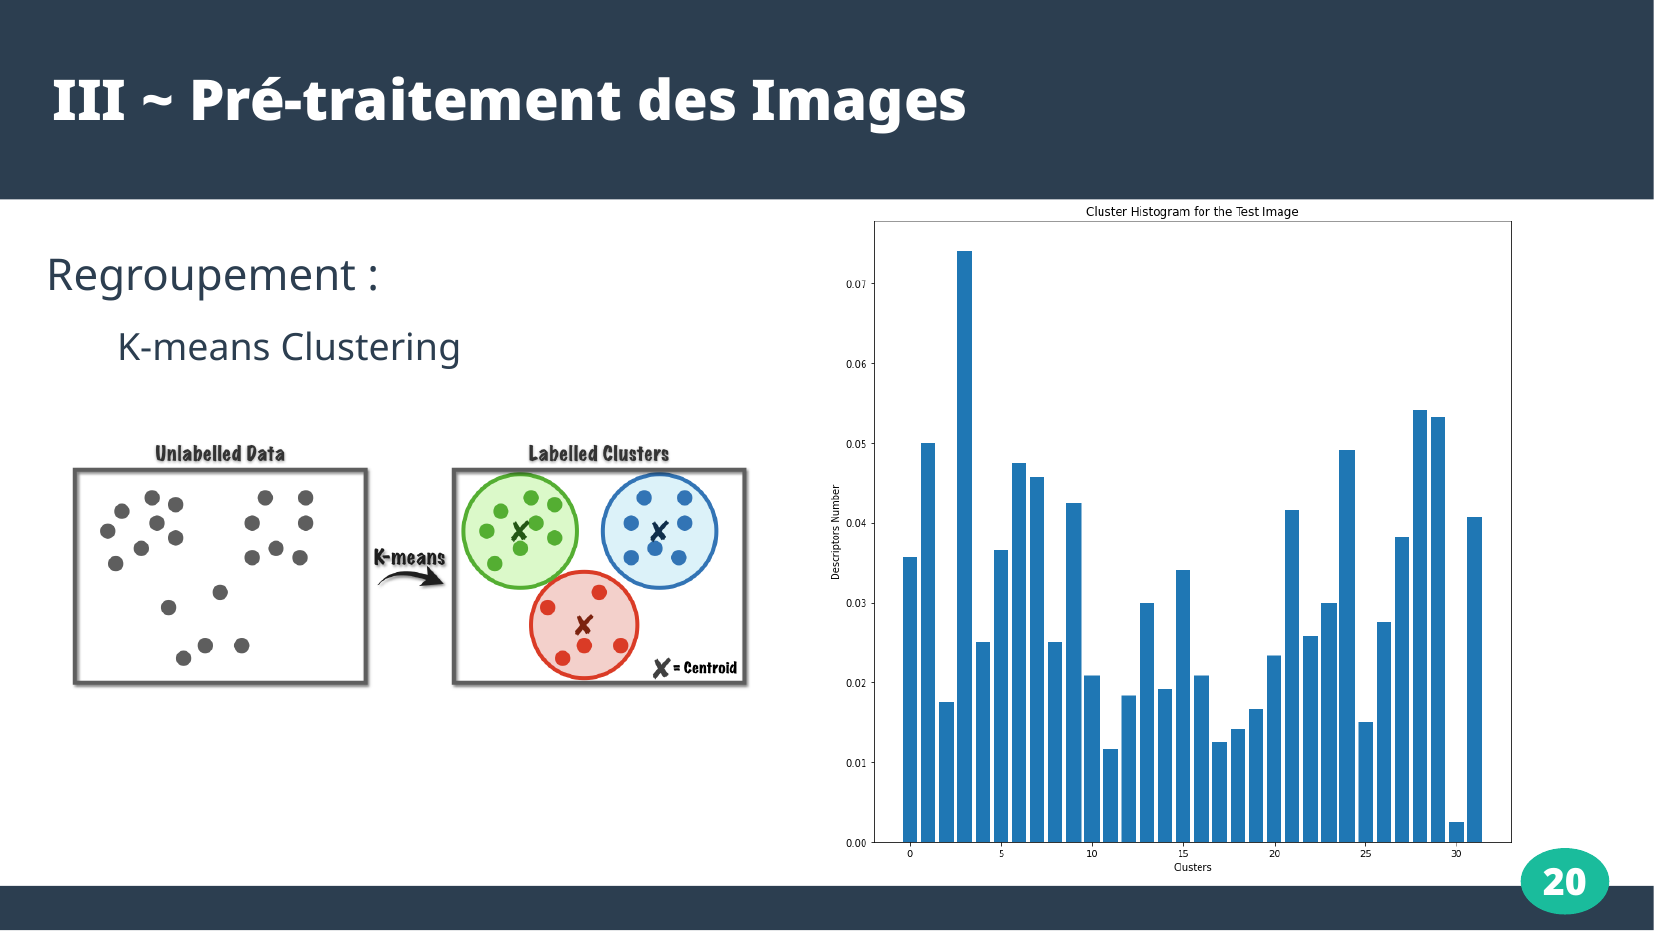

# III ~ Pré-traitement des Images
Regroupement :
K-means Clustering
20